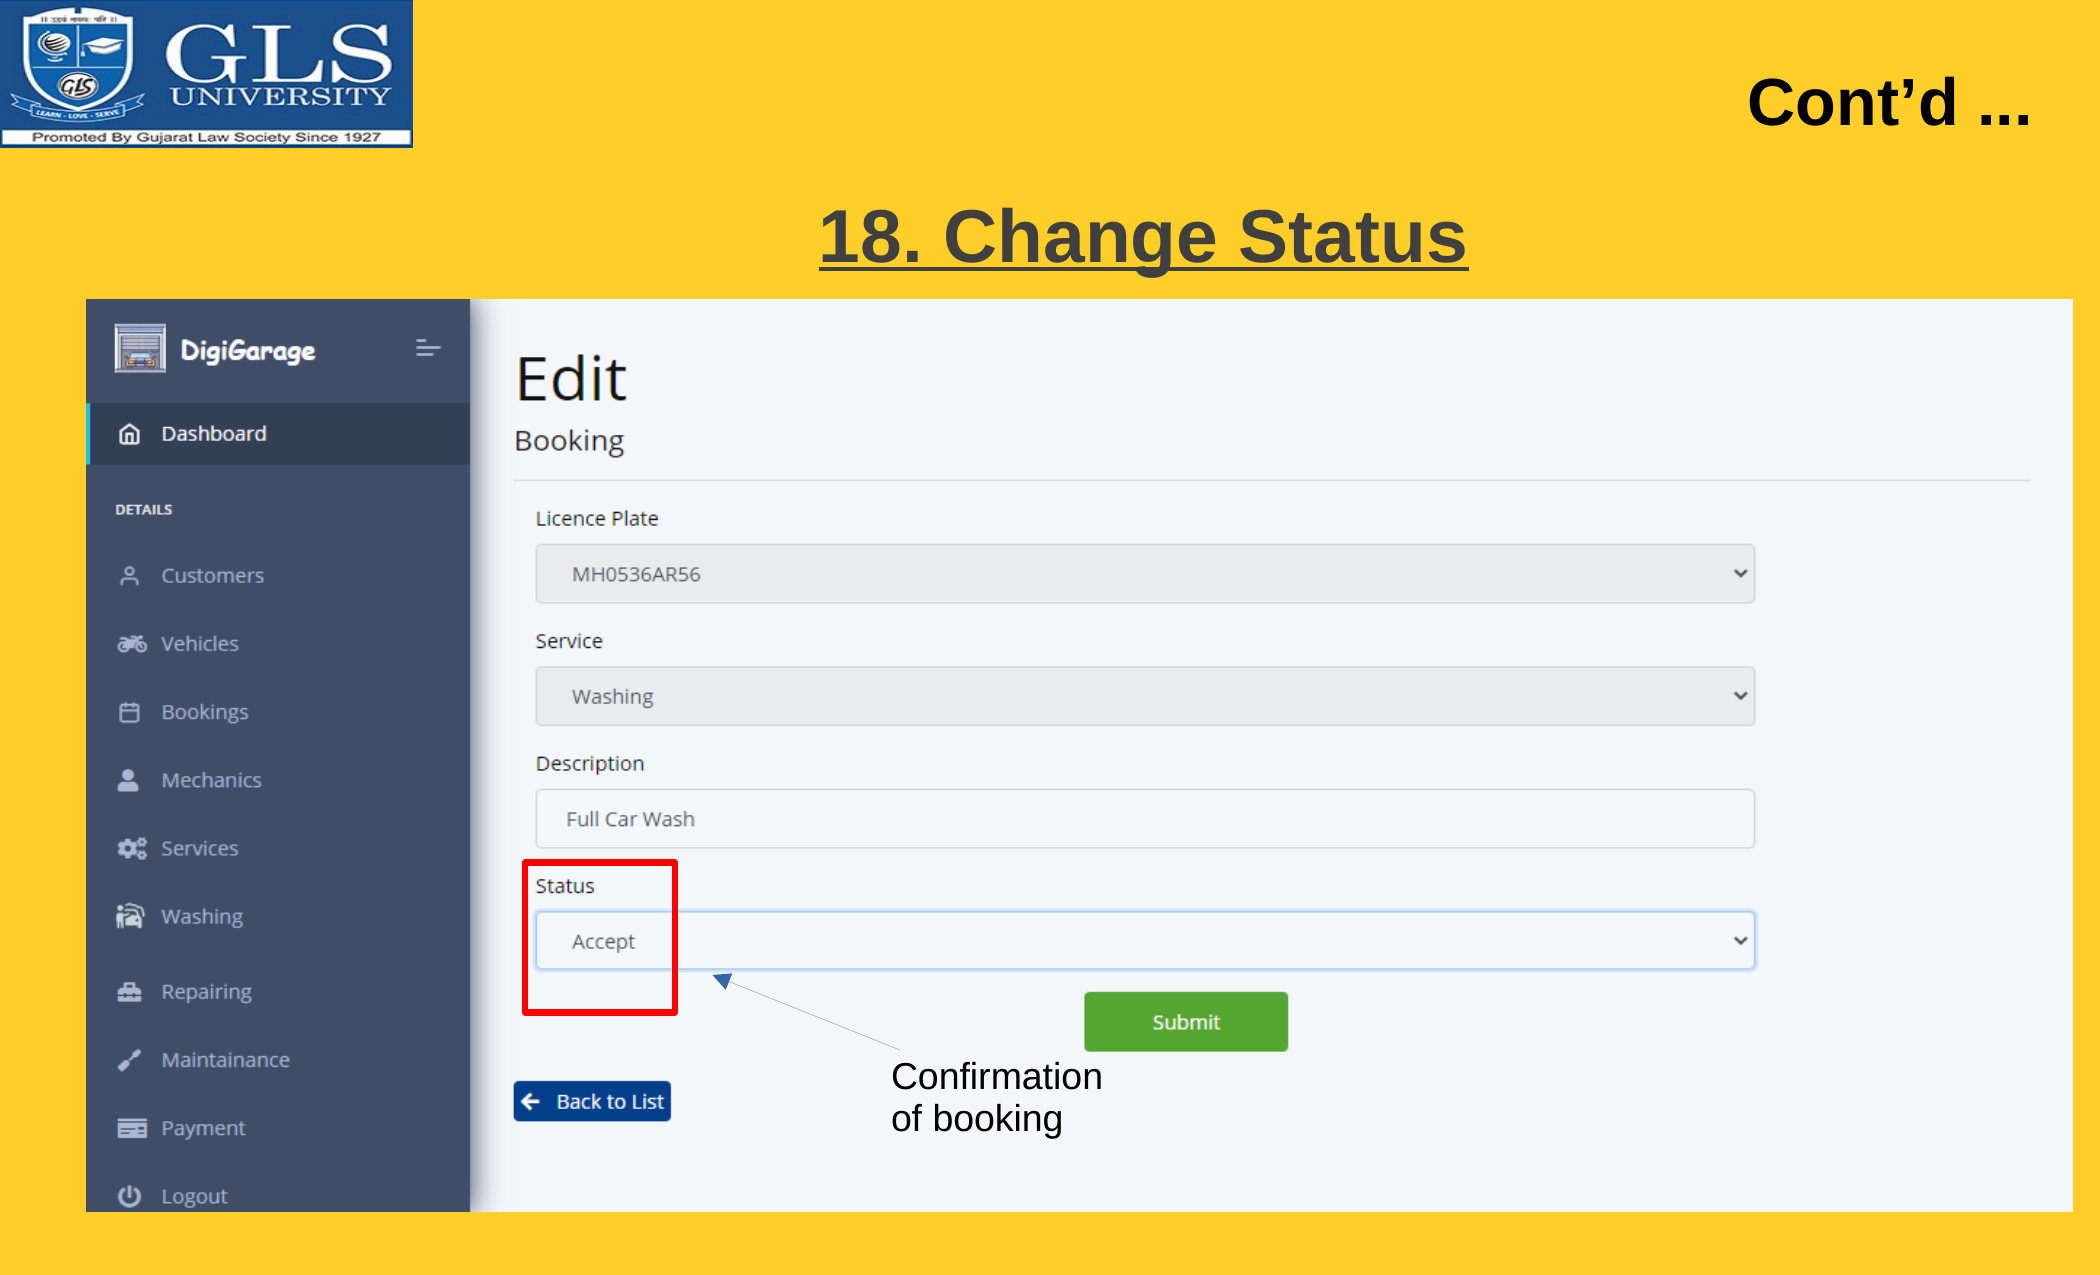

Cont’d ...
18. Change Status
Confirmation of booking